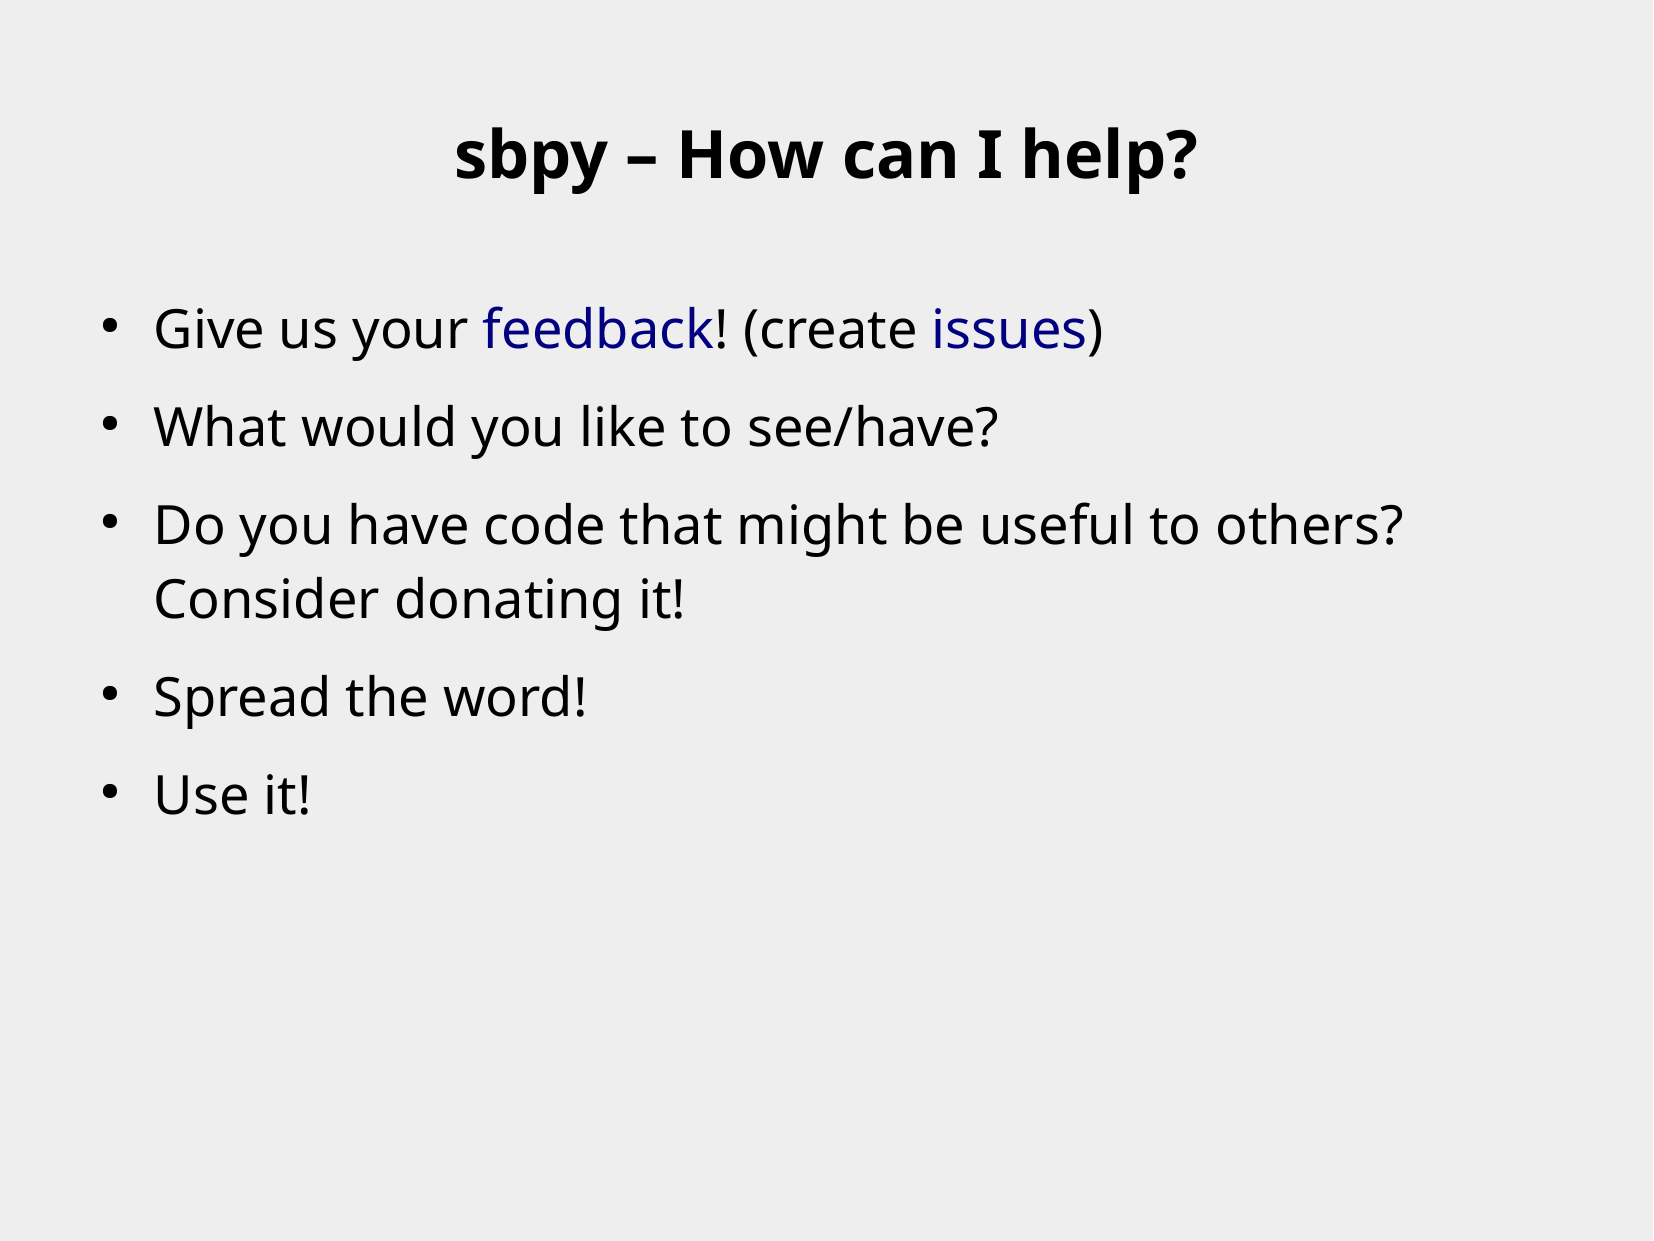

# sbpy – How can I help?
Give us your feedback! (create issues)
What would you like to see/have?
Do you have code that might be useful to others? Consider donating it!
Spread the word!
Use it!